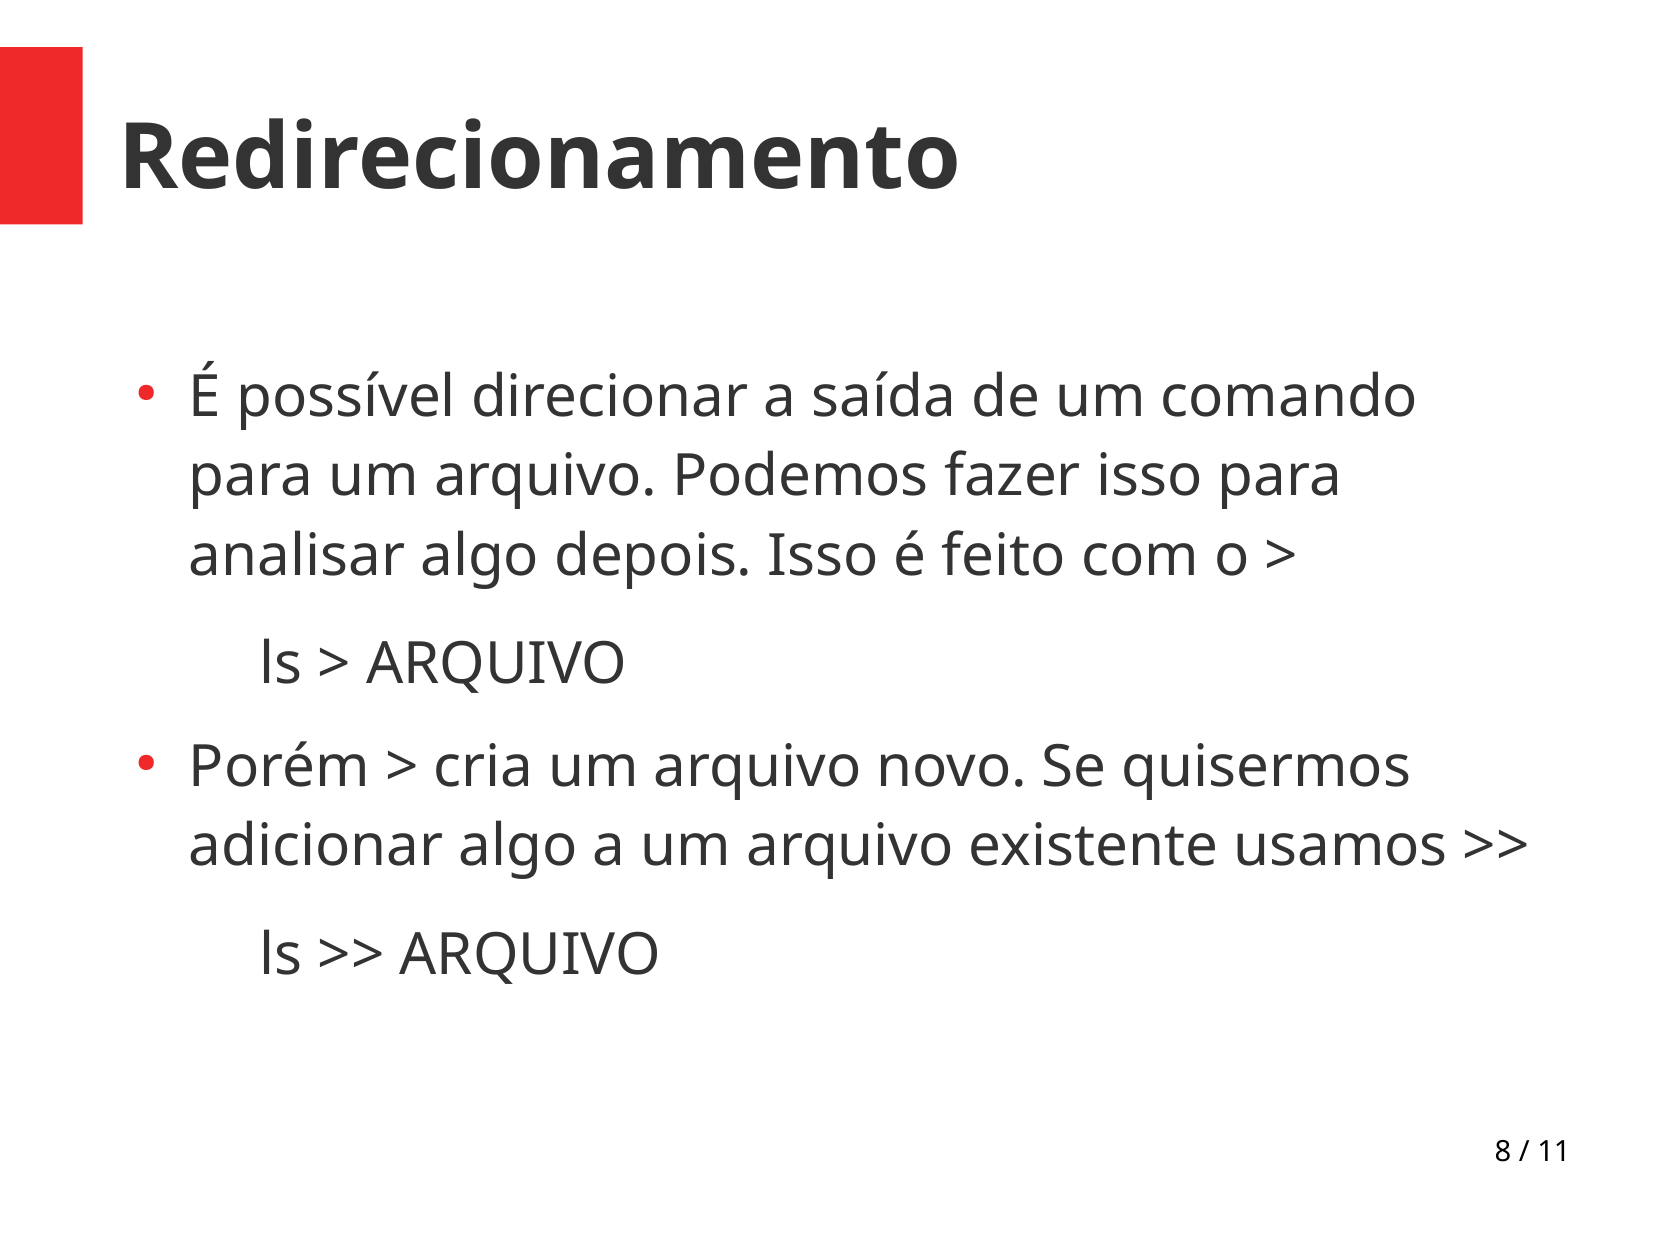

# Redirecionamento
É possível direcionar a saída de um comando para um arquivo. Podemos fazer isso para analisar algo depois. Isso é feito com o >
ls > ARQUIVO
Porém > cria um arquivo novo. Se quisermos adicionar algo a um arquivo existente usamos >>
ls >> ARQUIVO
8